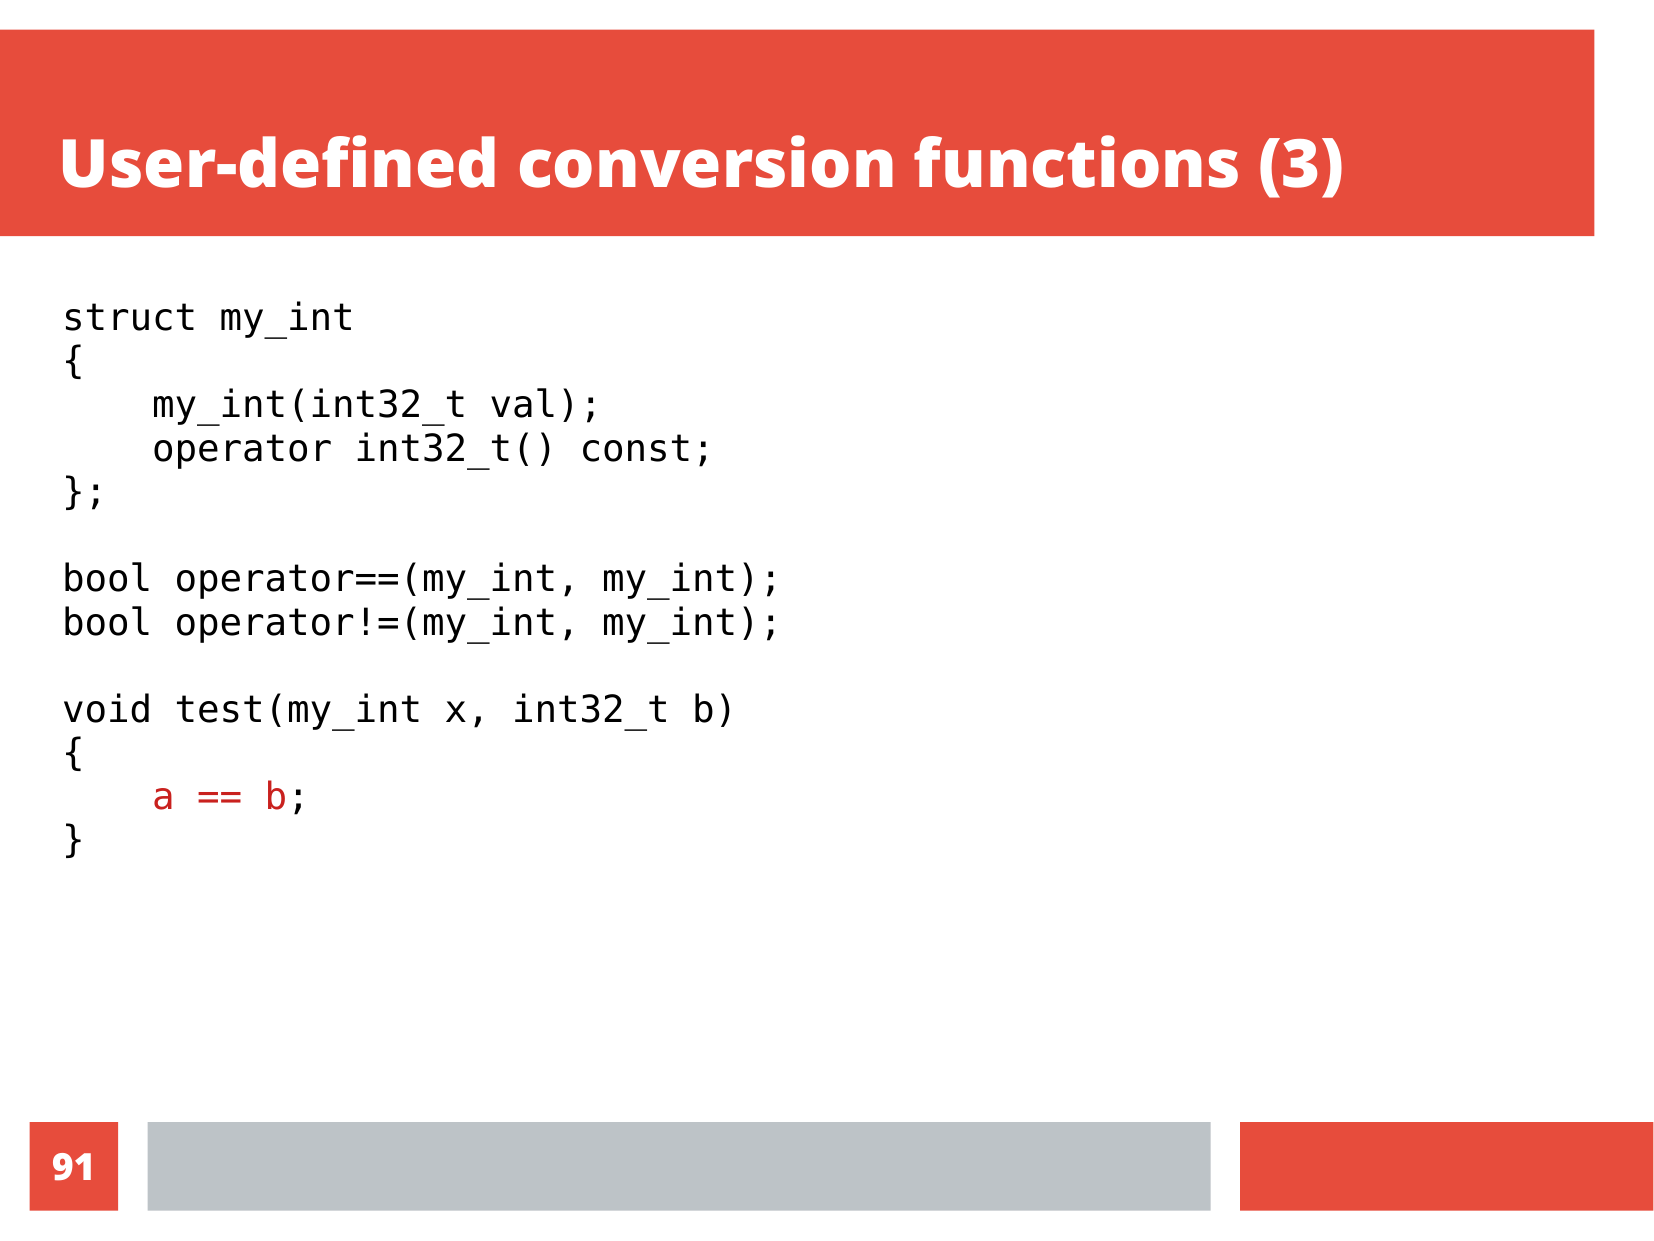

# User-defined conversion functions (3)
struct my_int
{
 my_int(int32_t val);
 operator int32_t() const;
};
bool operator==(my_int, my_int);
bool operator!=(my_int, my_int);
void test(my_int x, int32_t b)
{
 a == b;
}
91